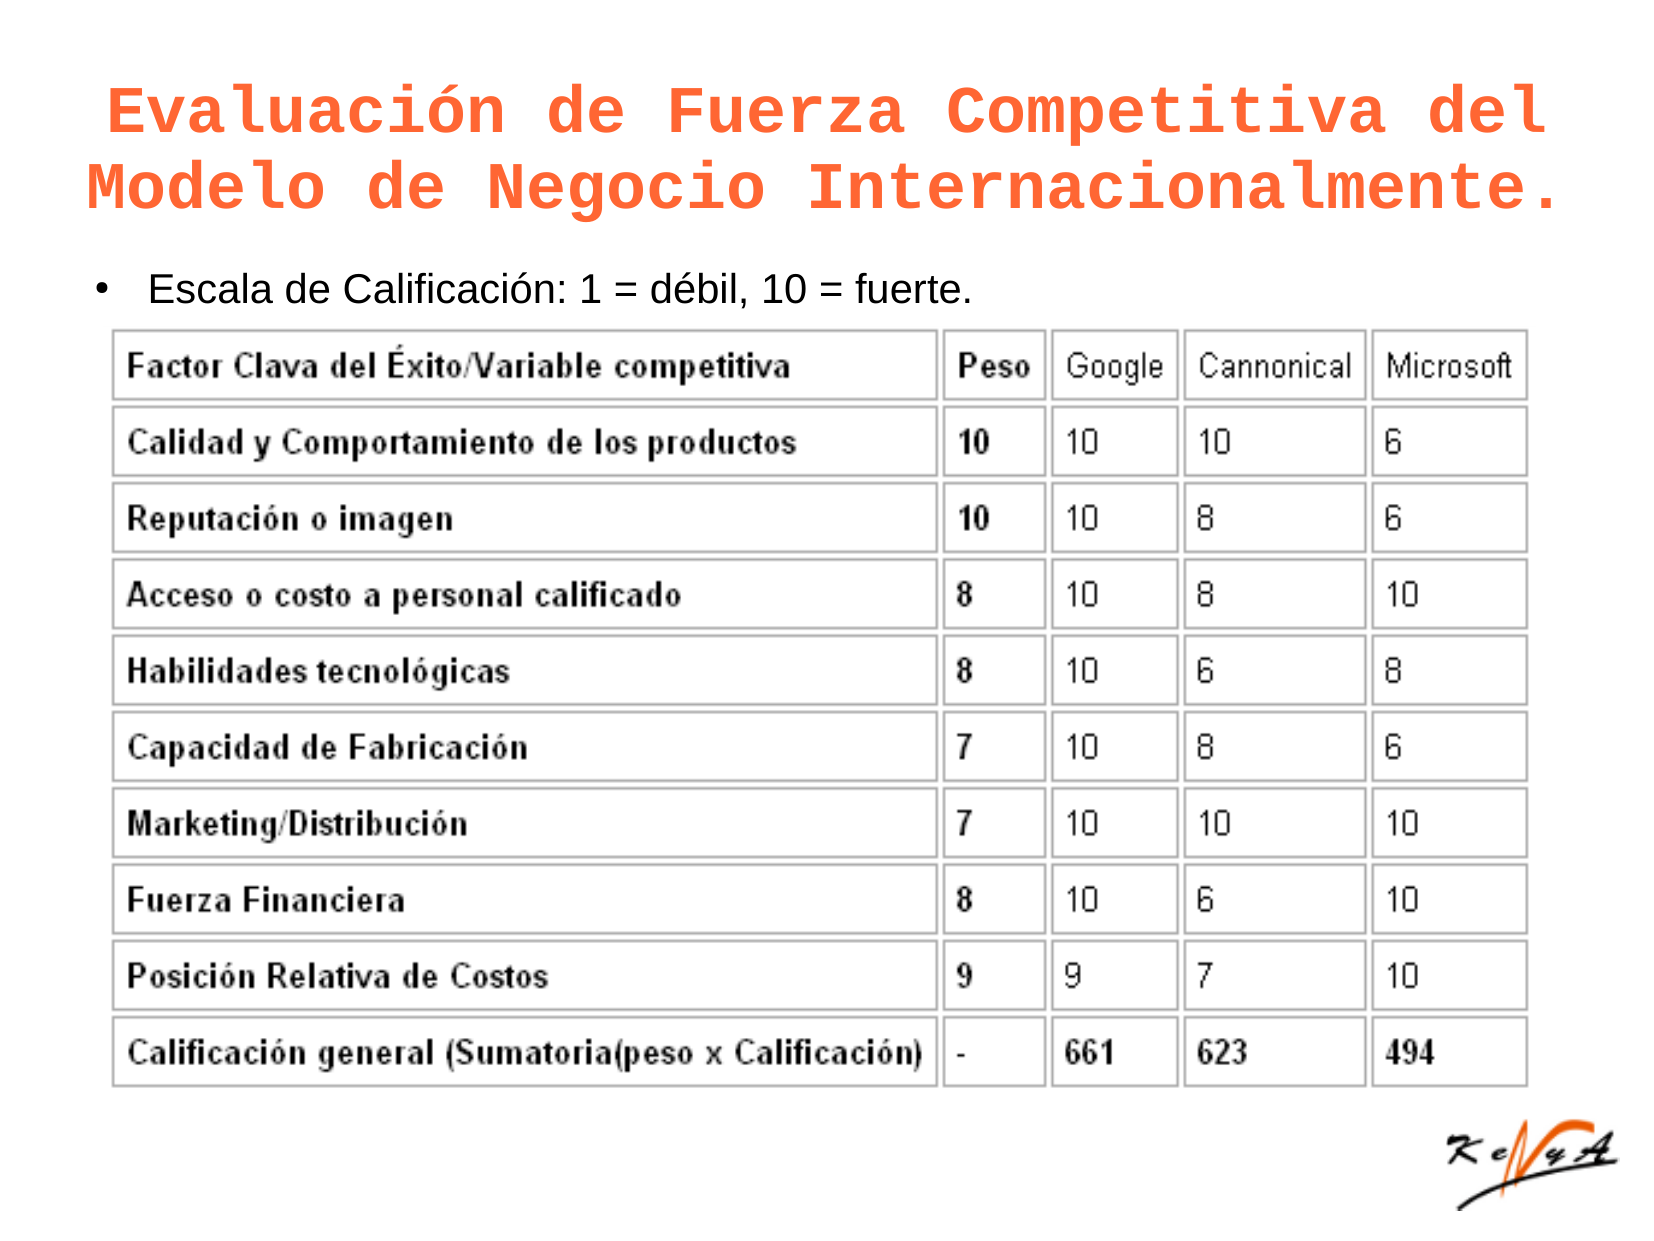

# Evaluación de Fuerza Competitiva del Modelo de Negocio Internacionalmente.
Escala de Calificación: 1 = débil, 10 = fuerte.